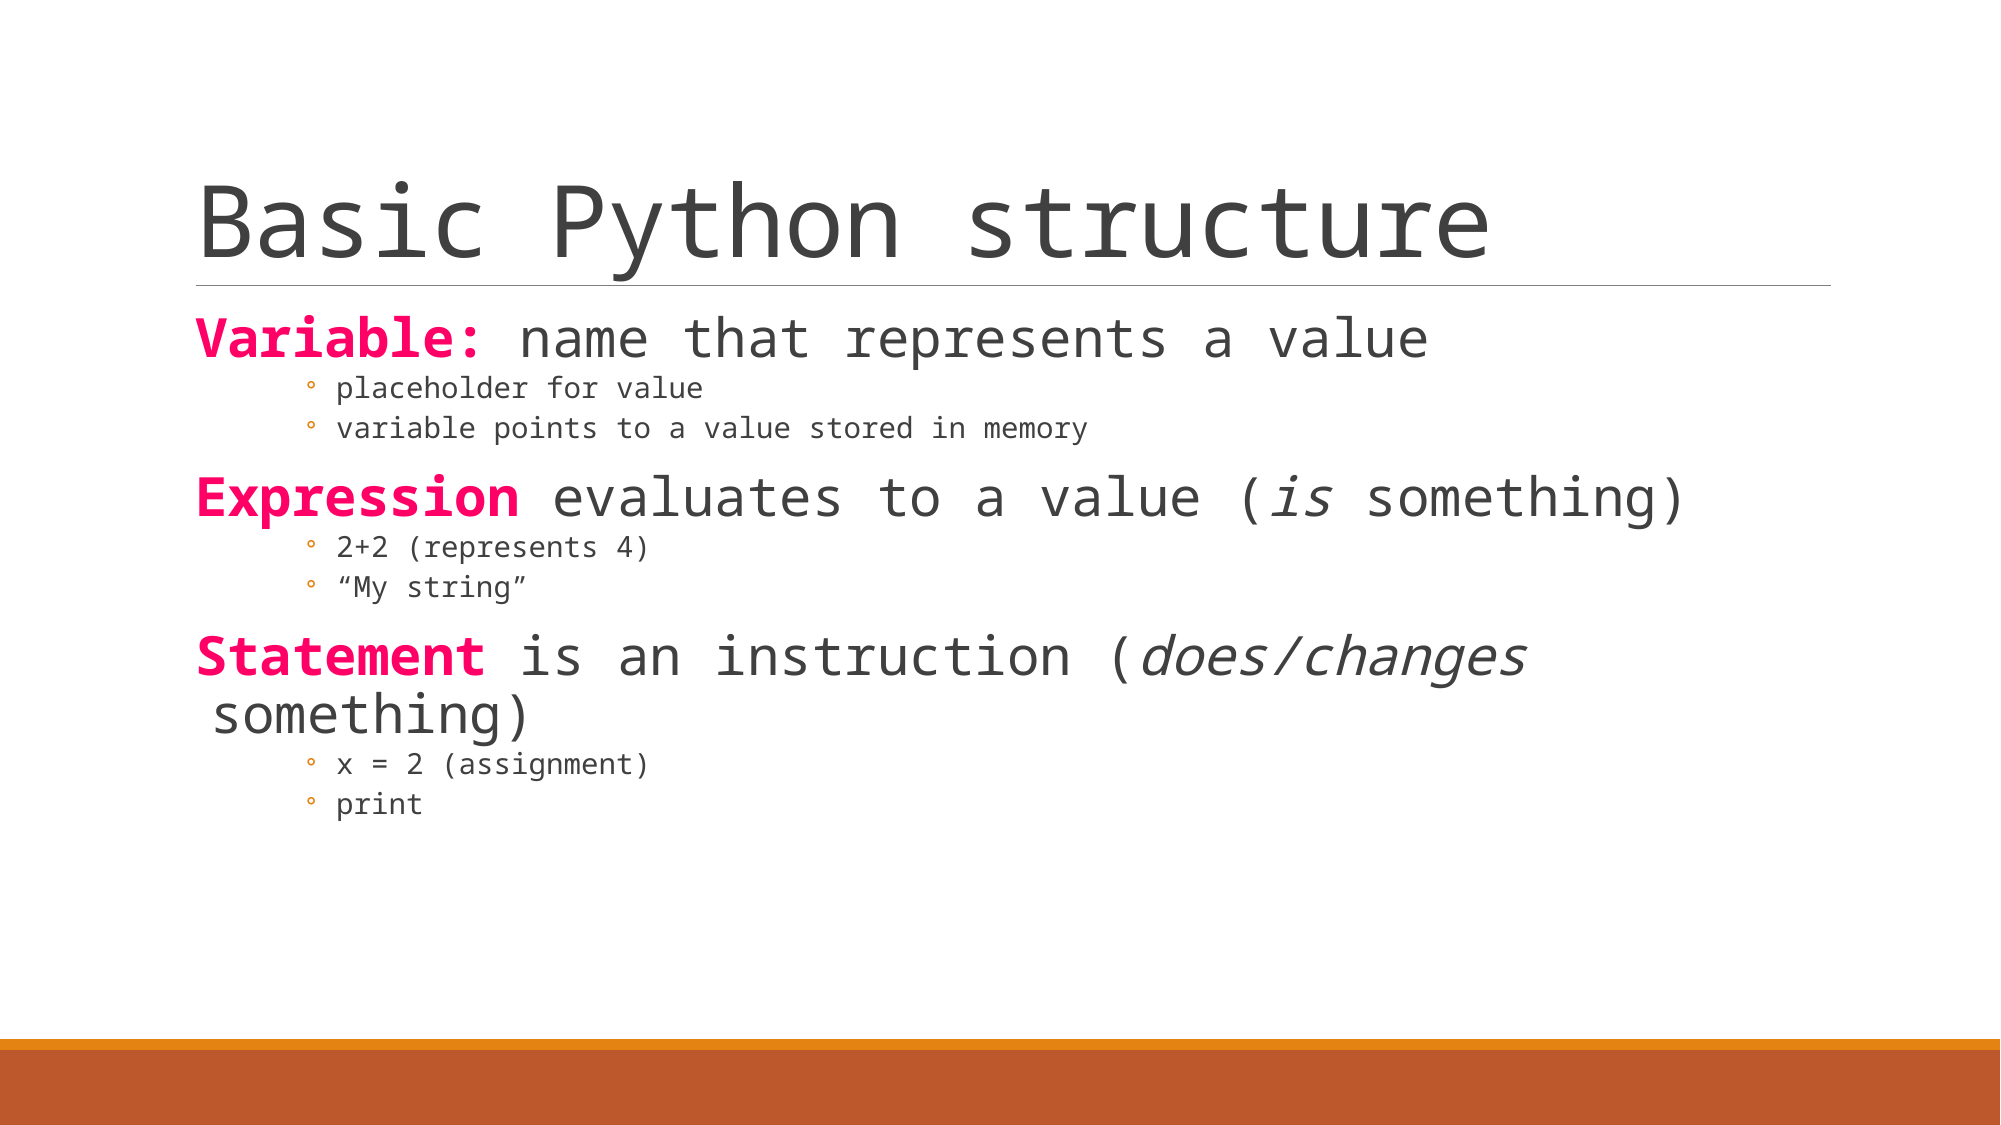

# Basic Python structure
Variable: name that represents a value
placeholder for value
variable points to a value stored in memory
Expression evaluates to a value (is something)
2+2 (represents 4)
“My string”
Statement is an instruction (does/changes something)
x = 2 (assignment)
print